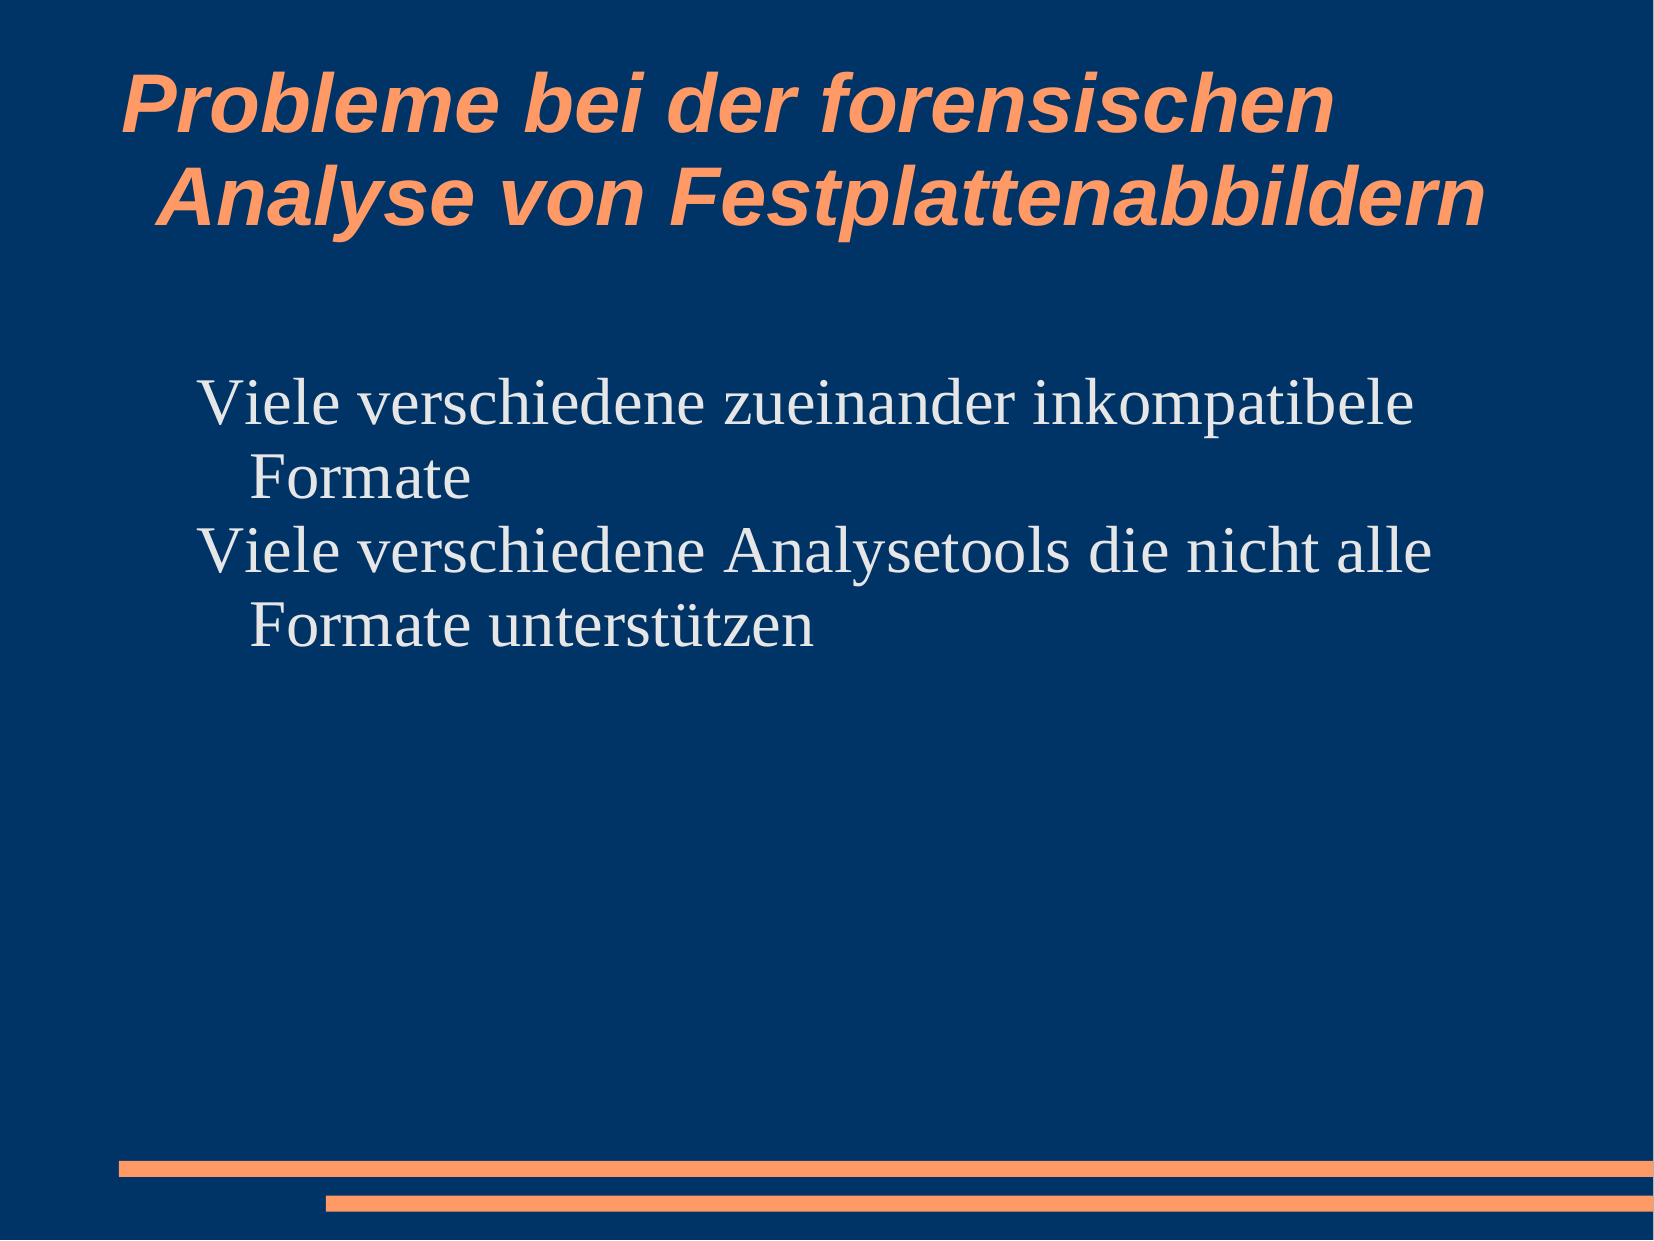

# Probleme bei der forensischen Analyse von Festplattenabbildern
Viele verschiedene zueinander inkompatibele Formate
Viele verschiedene Analysetools die nicht alle Formate unterstützen